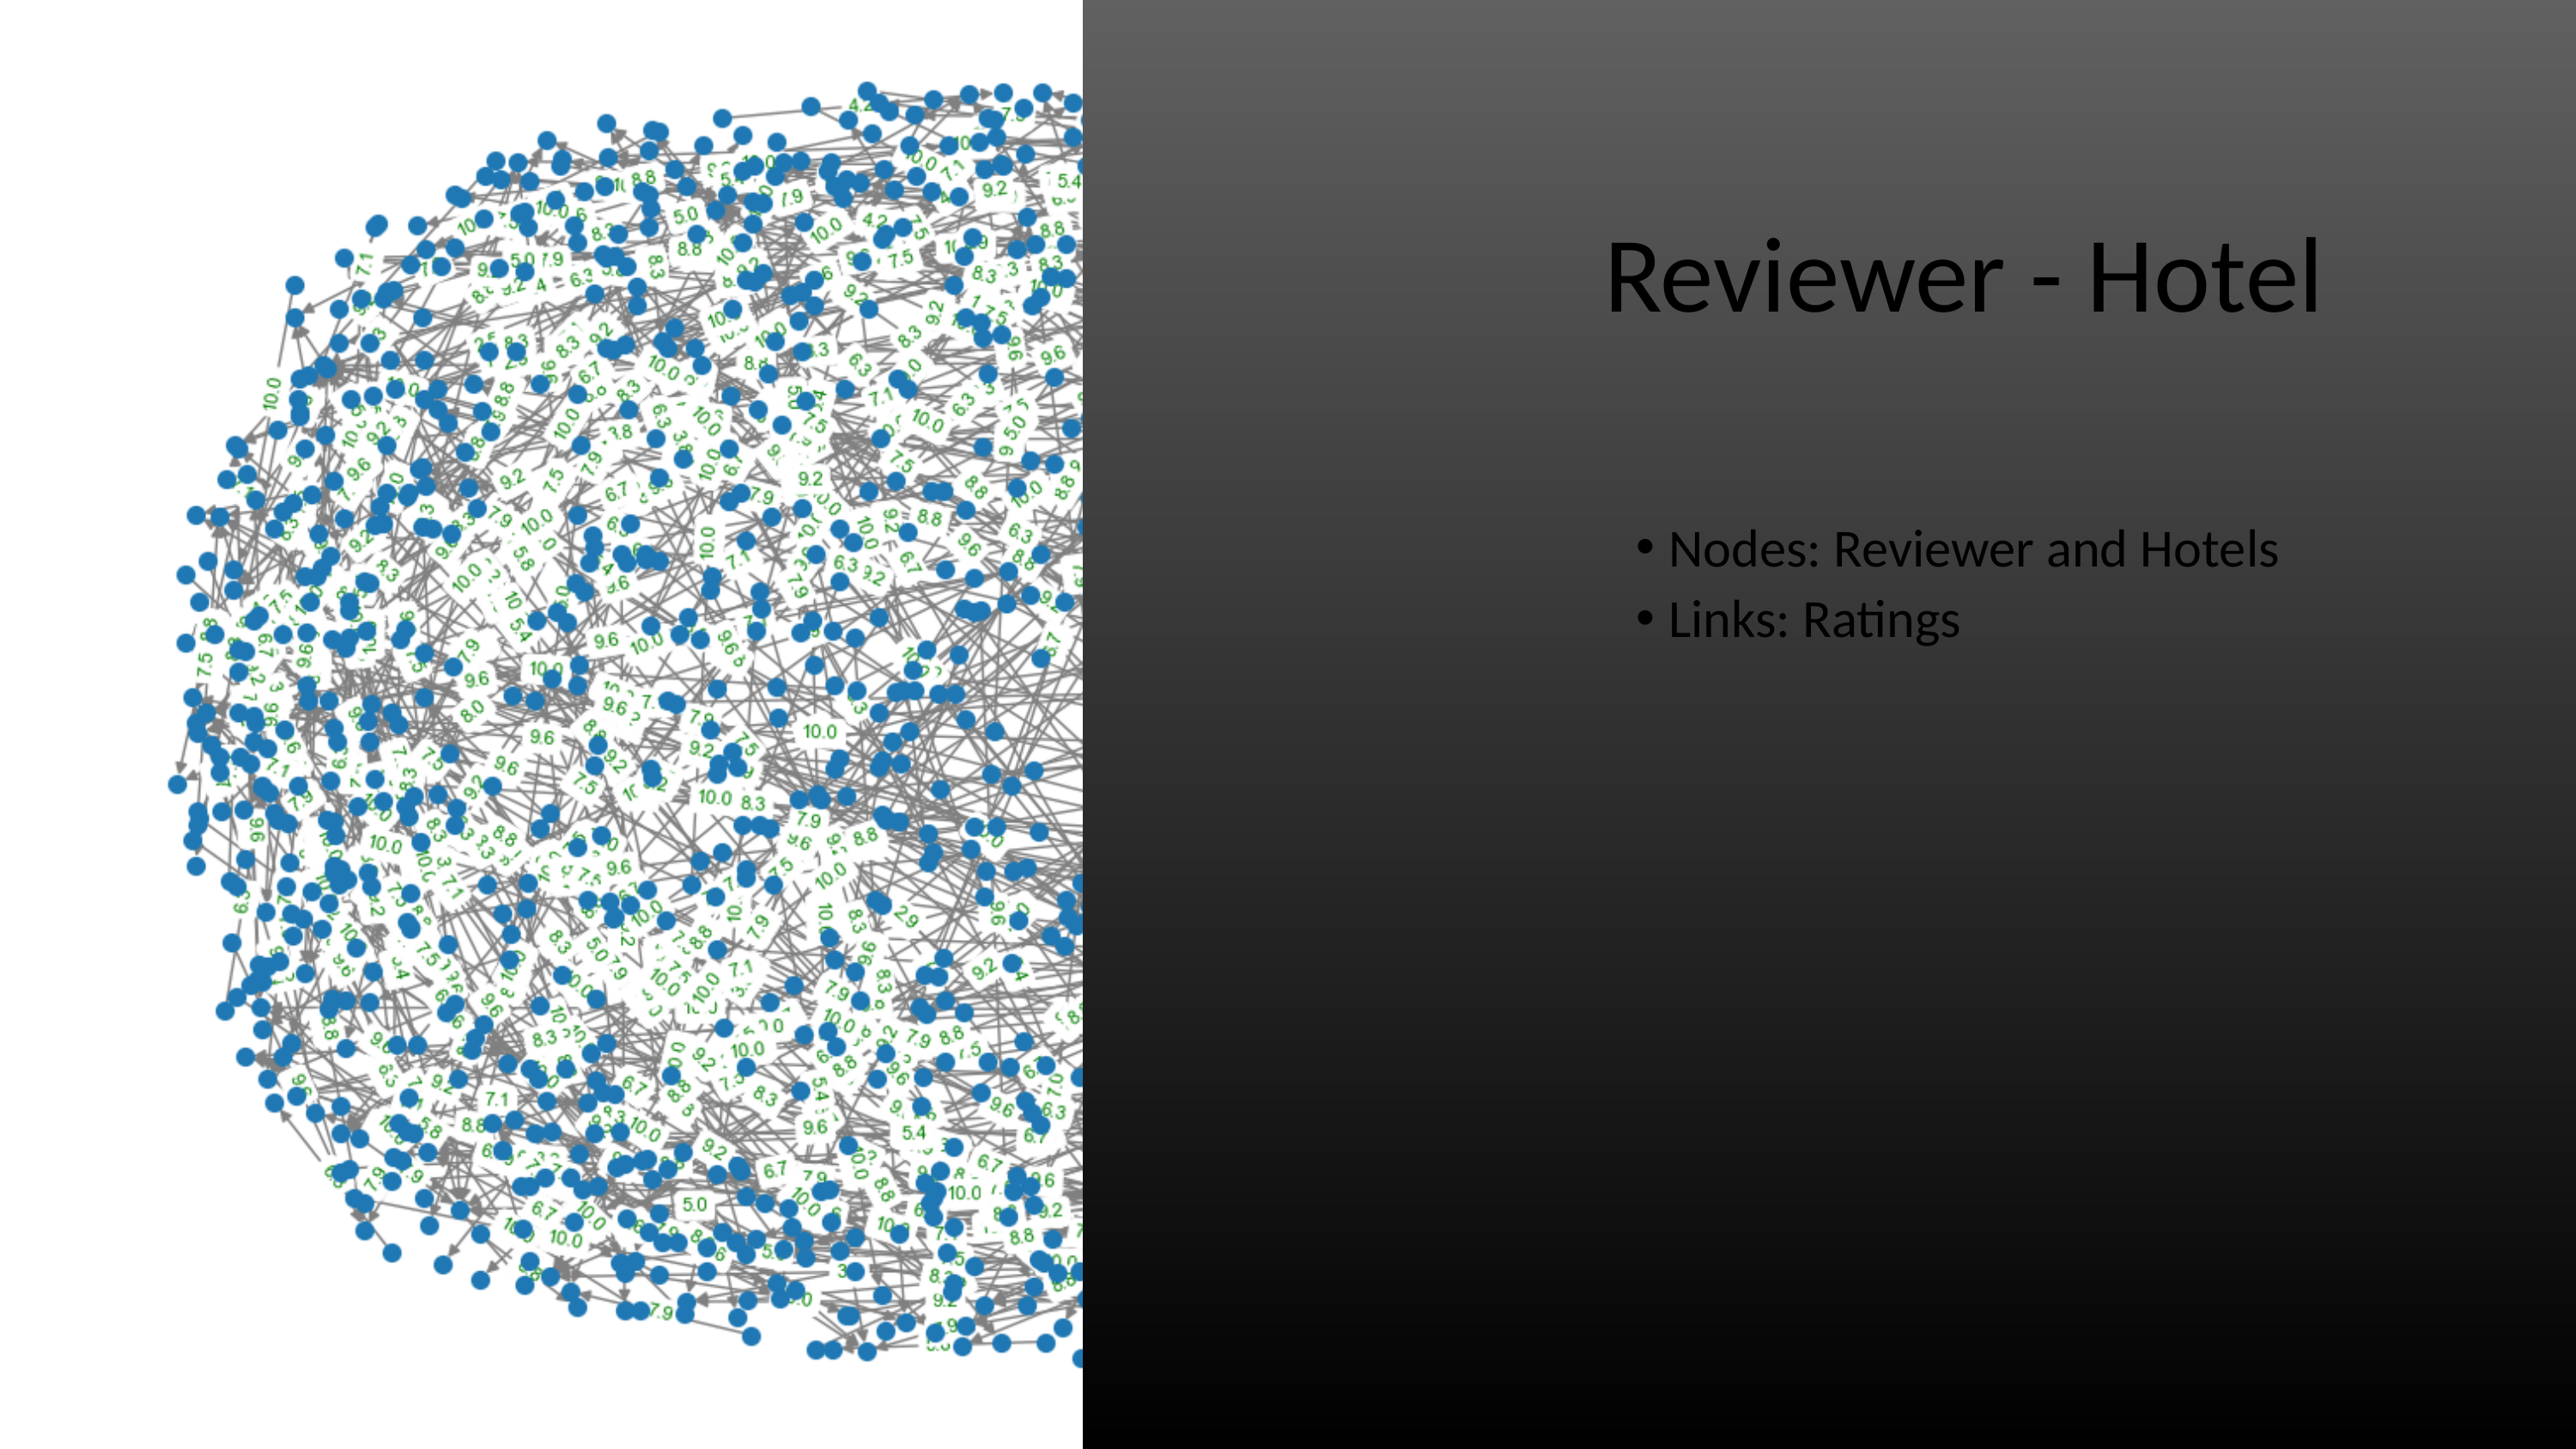

# Reviewer - Hotel
Nodes: Reviewer and Hotels
Links: Ratings